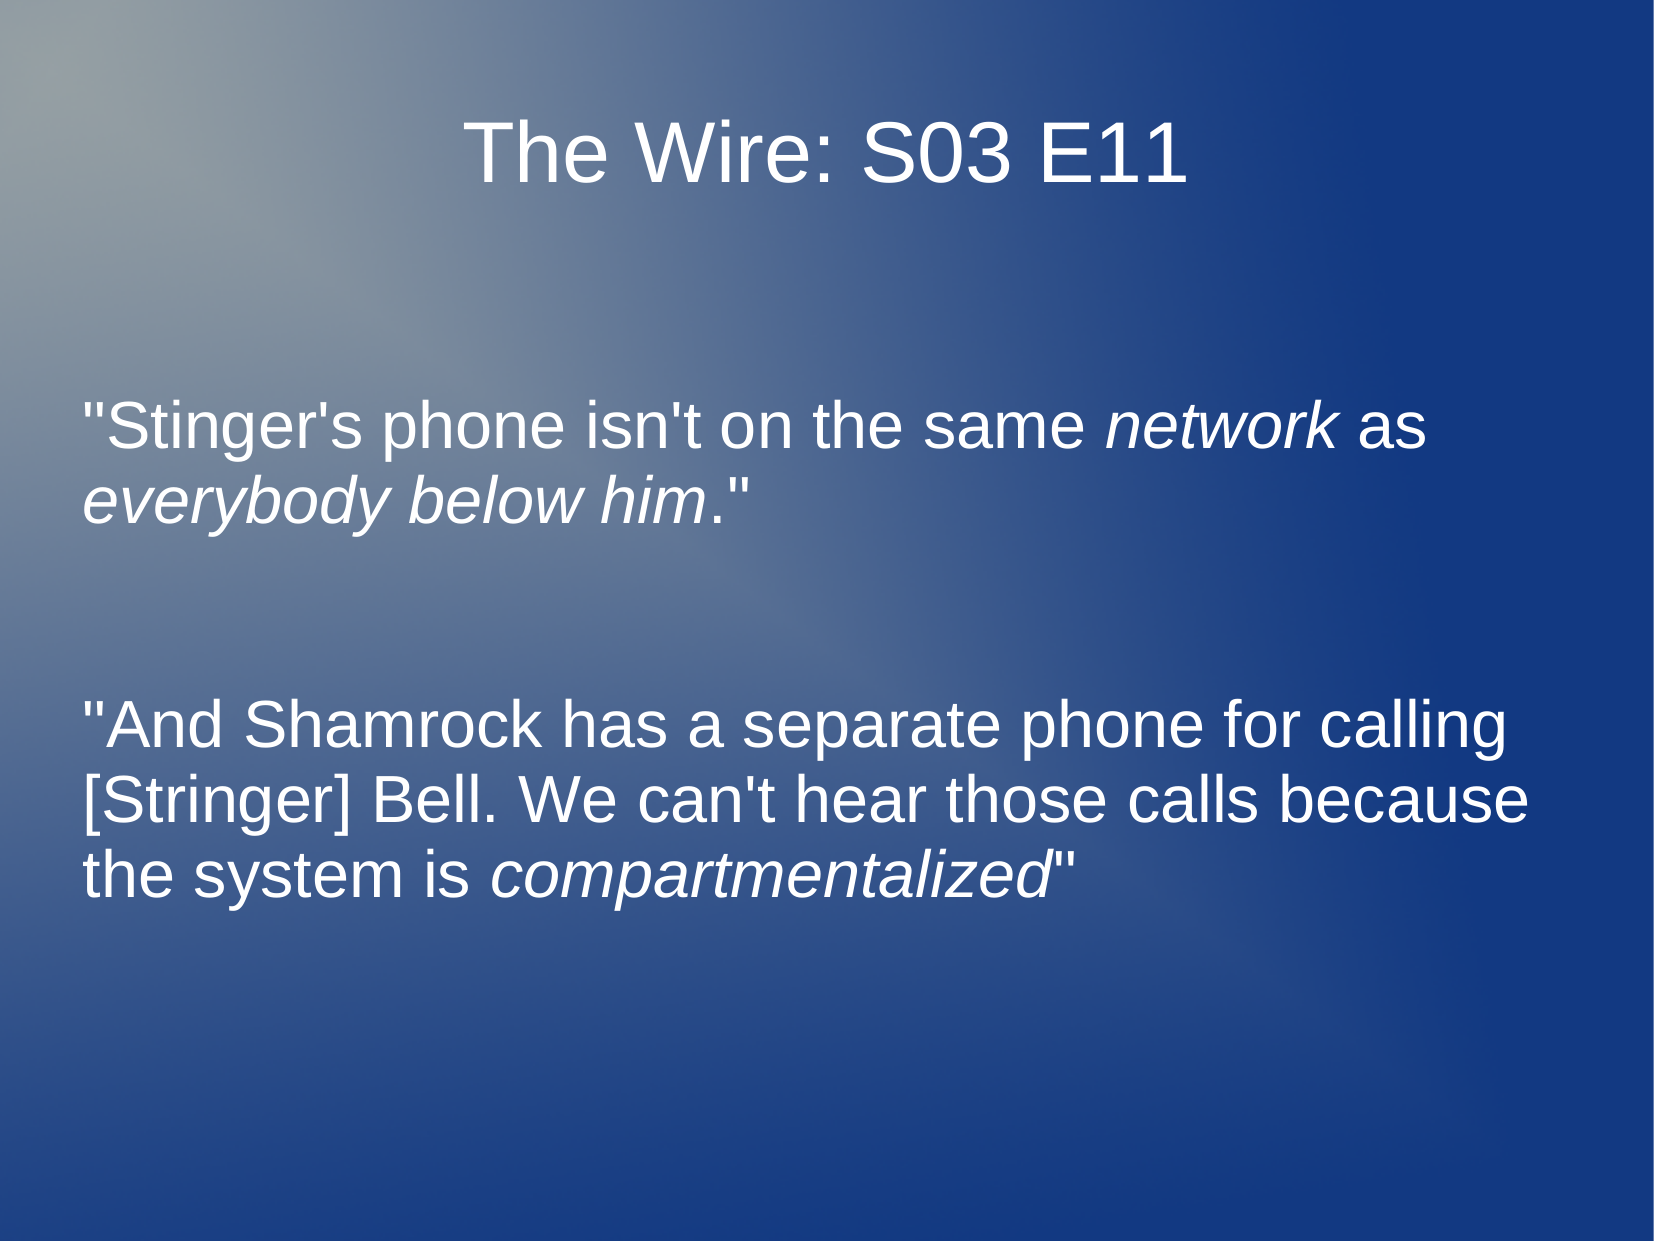

# The Wire: S03 E11
"Stinger's phone isn't on the same network as everybody below him."
"And Shamrock has a separate phone for calling [Stringer] Bell. We can't hear those calls because the system is compartmentalized"